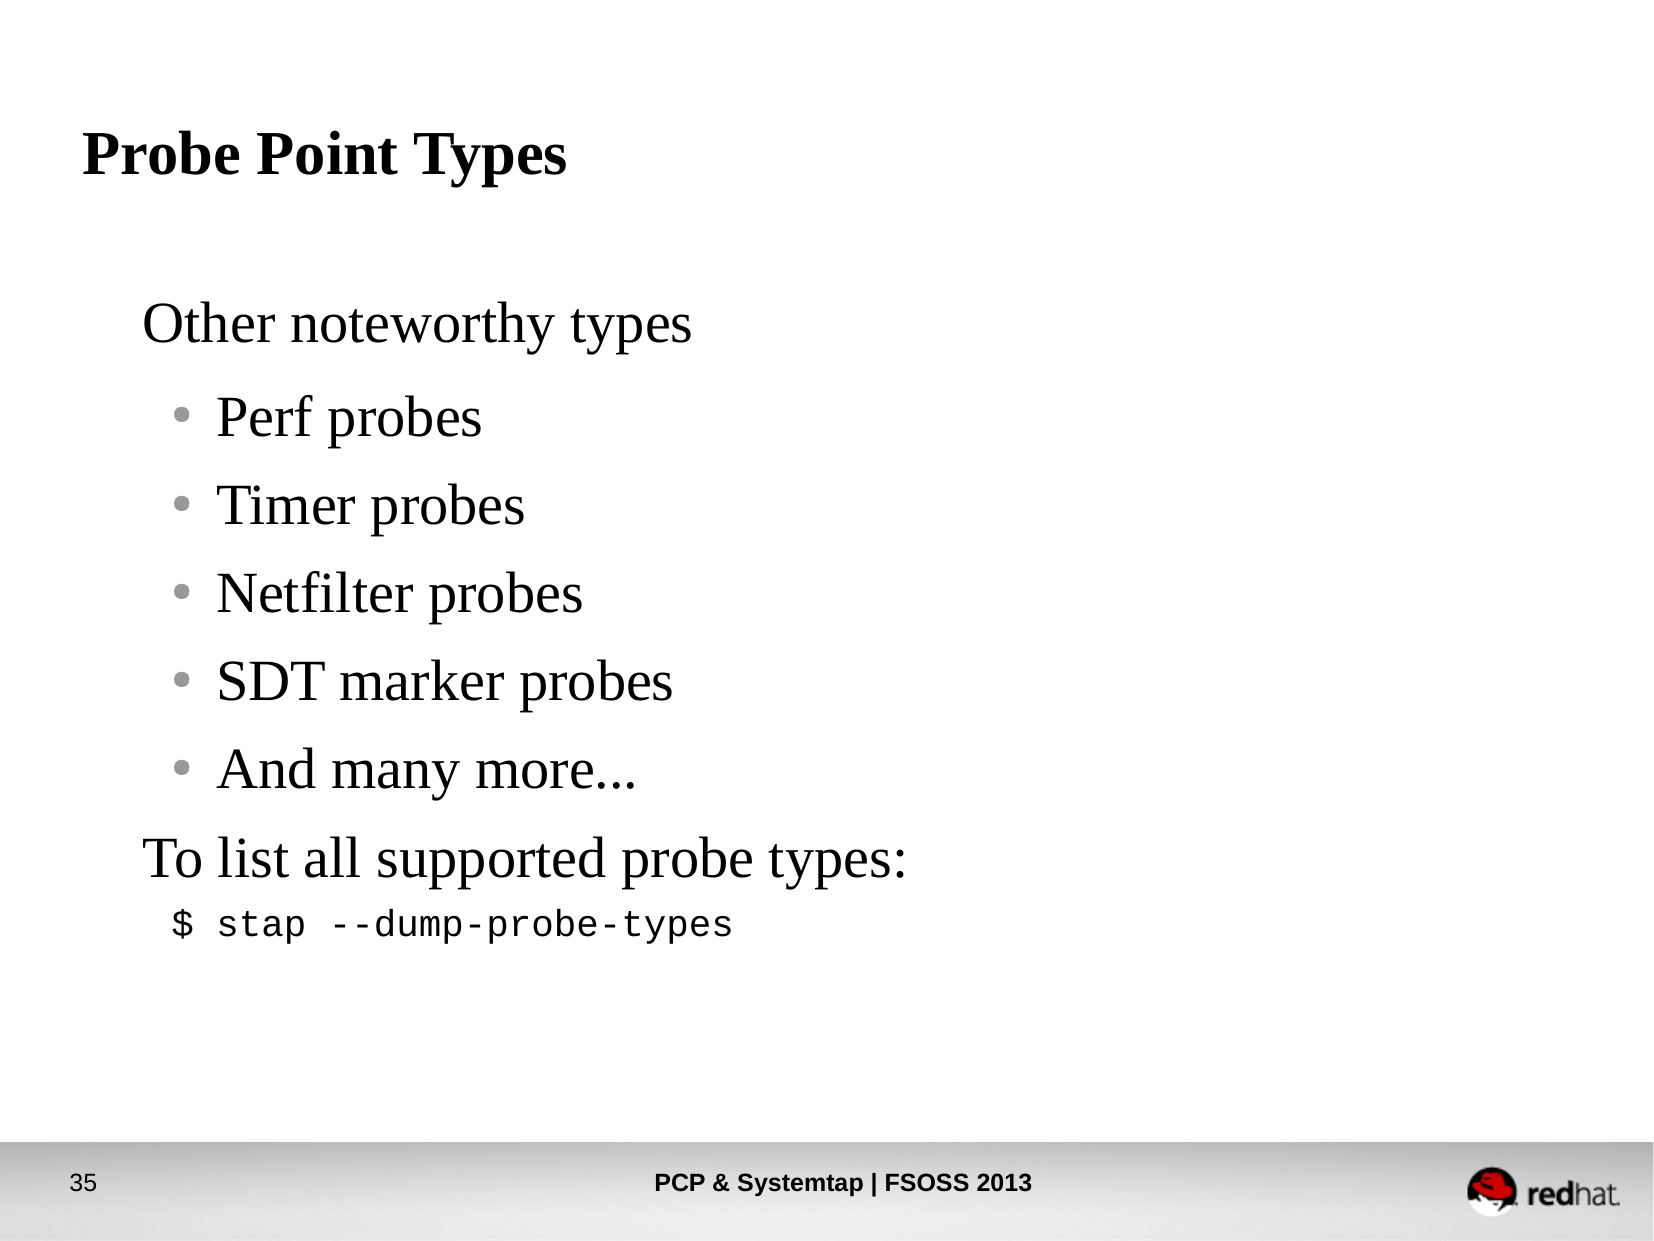

# Probe Point Types
Other noteworthy types
Perf probes
Timer probes
Netfilter probes
SDT marker probes
And many more...
To list all supported probe types:
$ stap --dump-probe-types